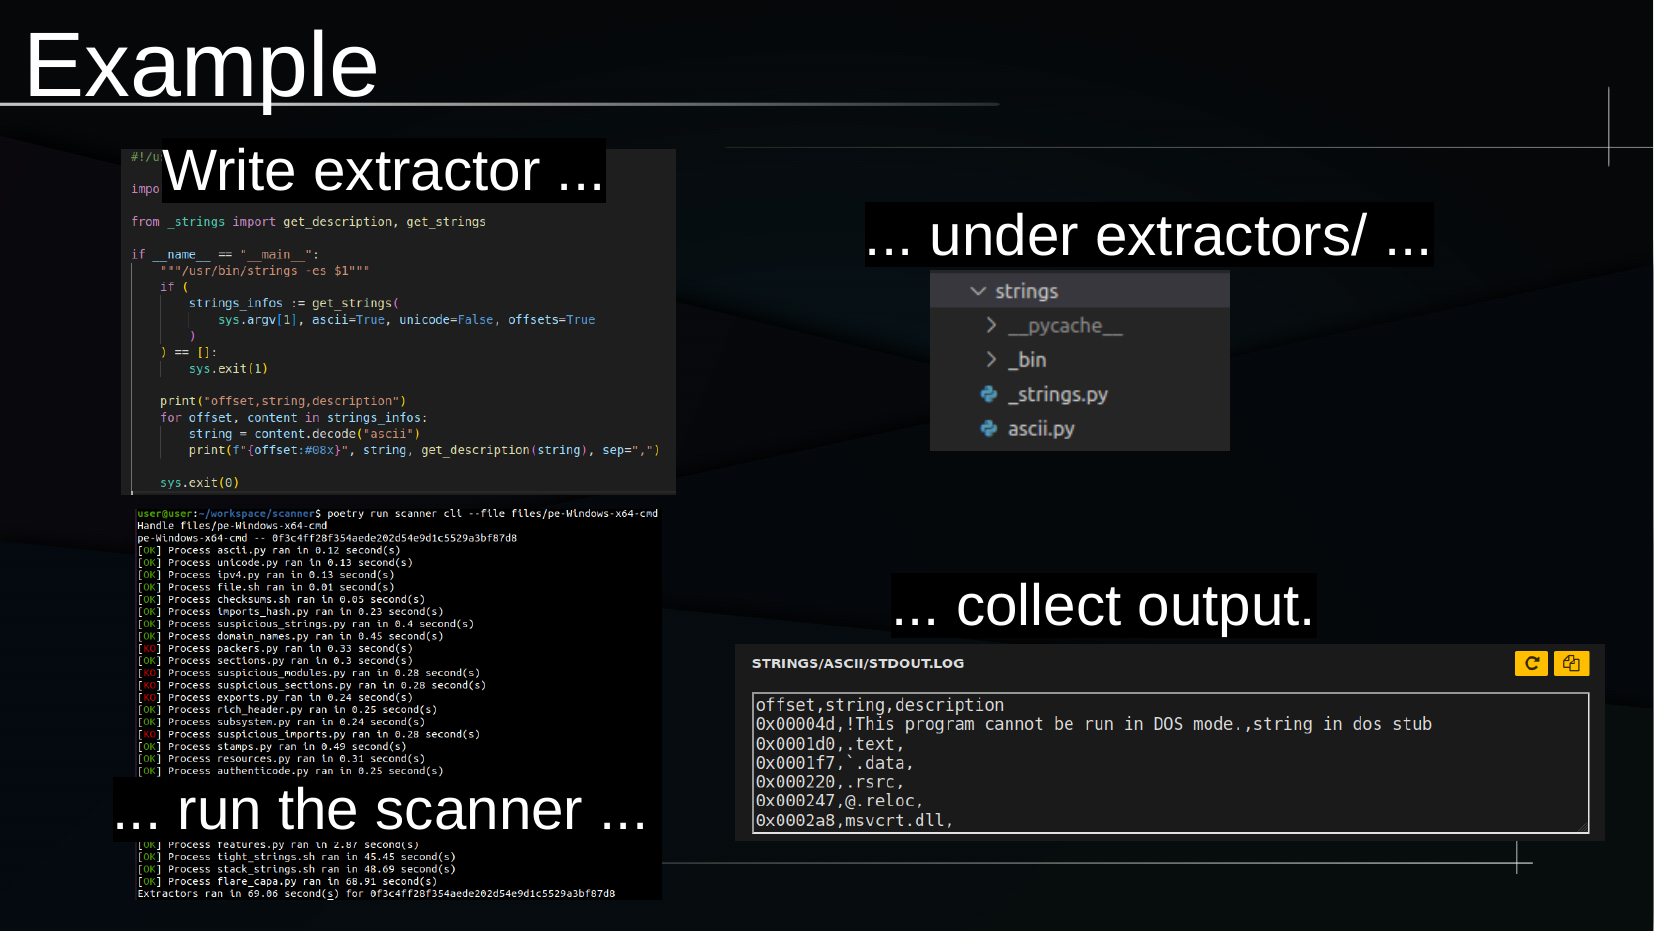

# Example
Write extractor ...
... under extractors/ ...
... collect output.
... run the scanner ...